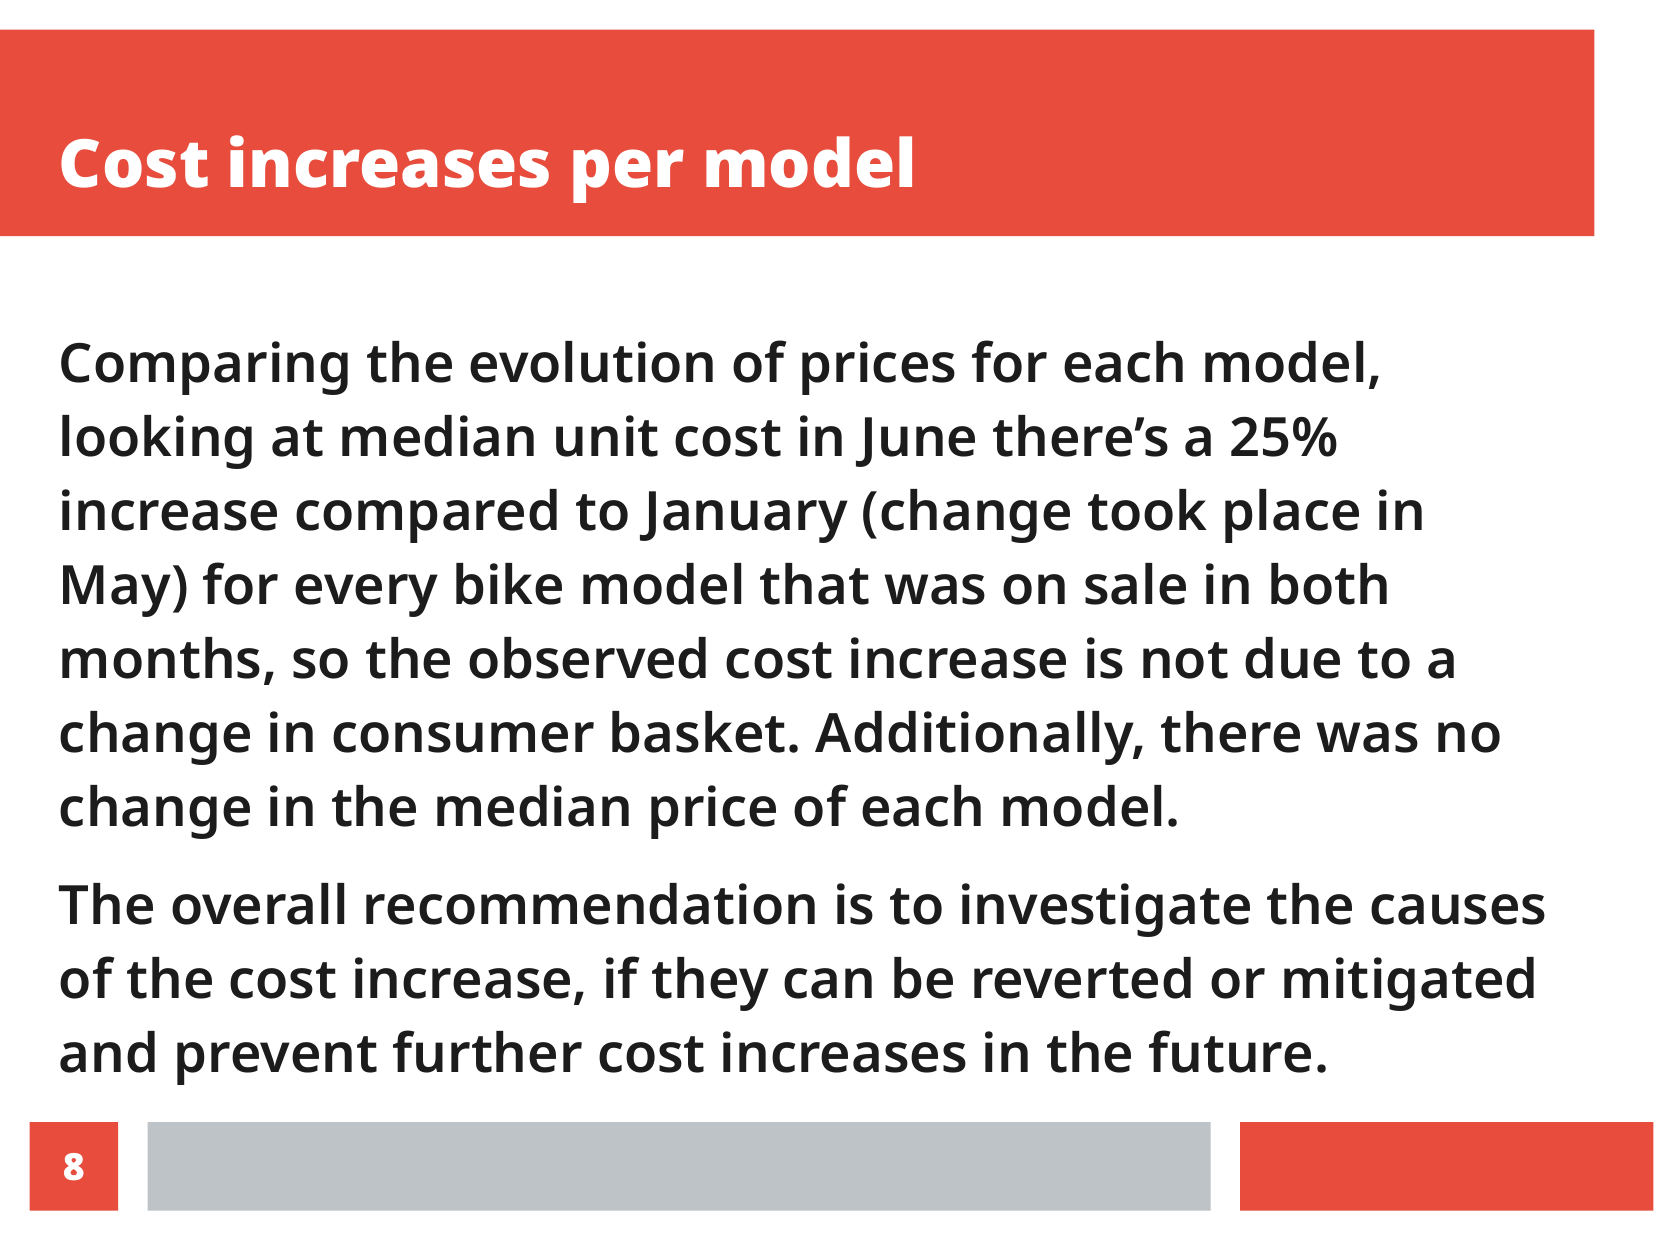

# Cost increases per model
Comparing the evolution of prices for each model, looking at median unit cost in June there’s a 25% increase compared to January (change took place in May) for every bike model that was on sale in both months, so the observed cost increase is not due to a change in consumer basket. Additionally, there was no change in the median price of each model.
The overall recommendation is to investigate the causes of the cost increase, if they can be reverted or mitigated and prevent further cost increases in the future.
8